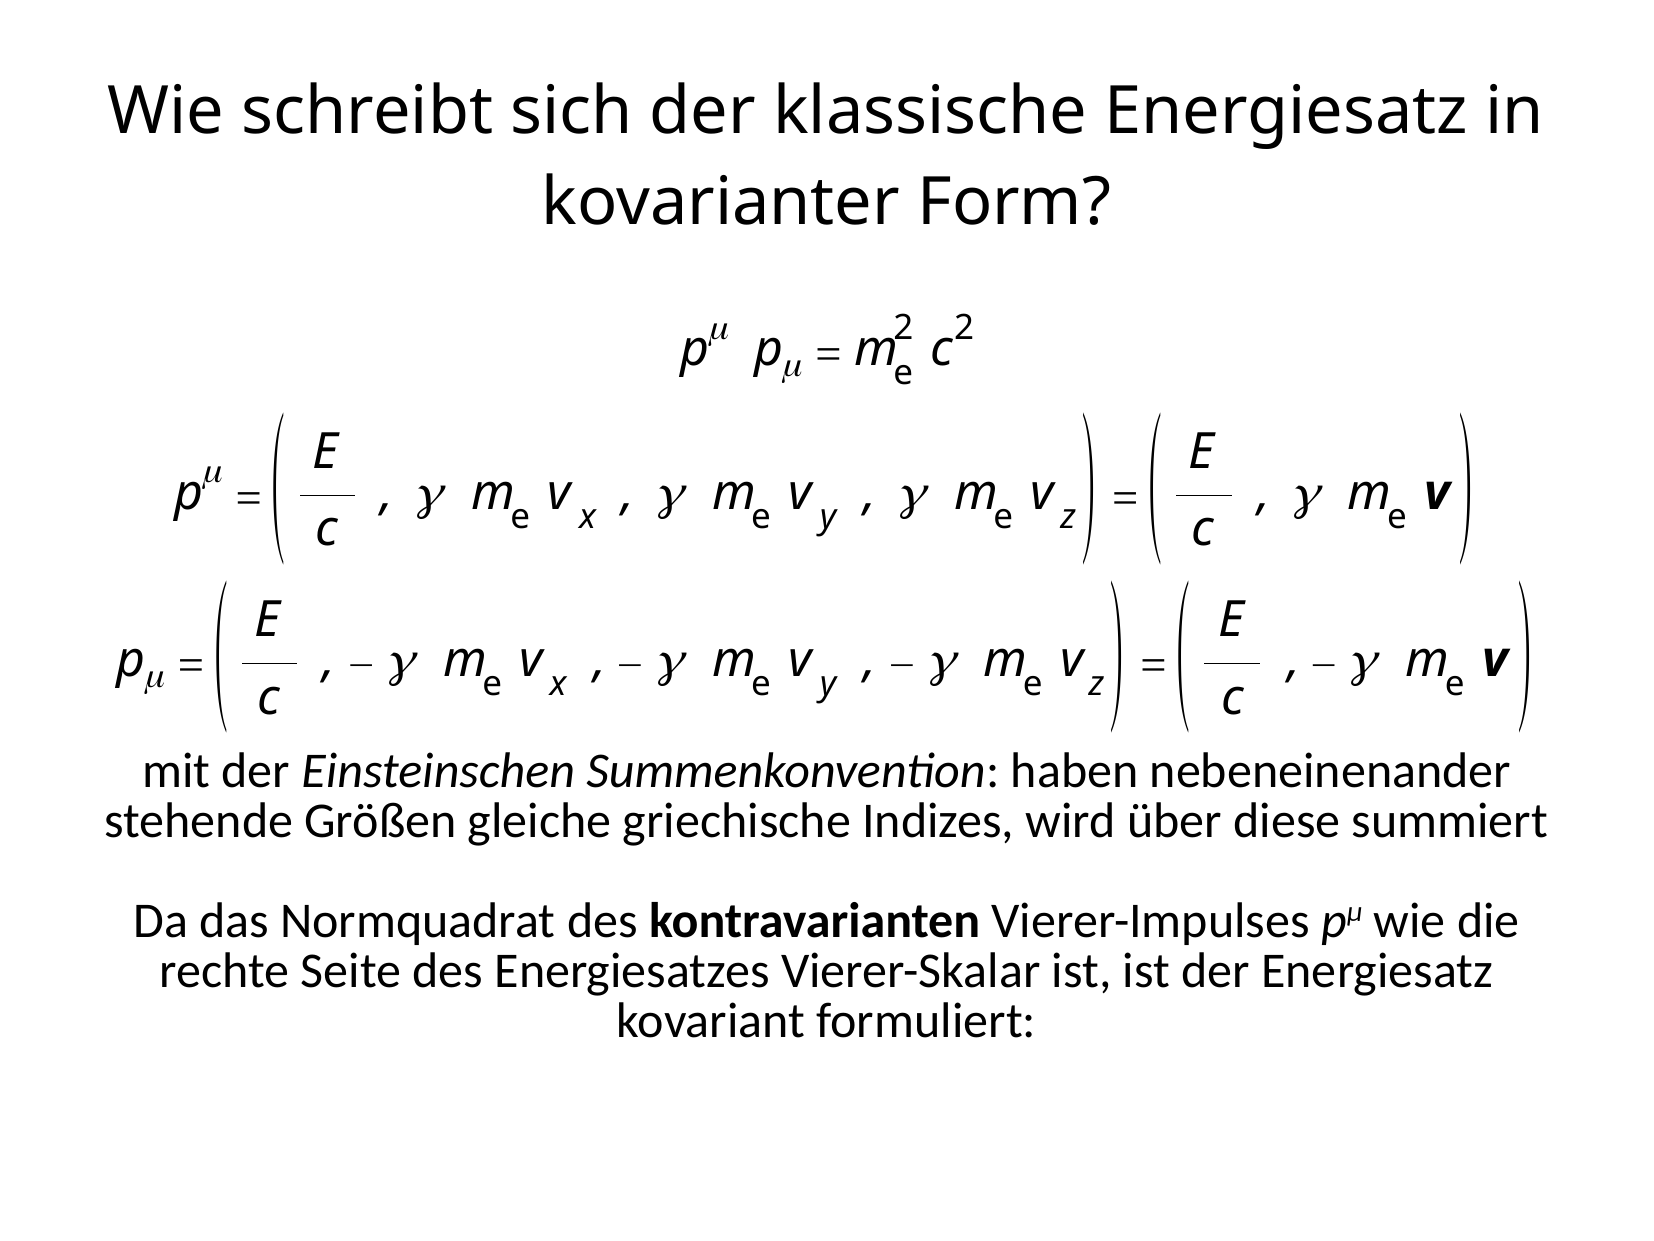

# Wie schreibt sich der klassische Energiesatz in kovarianter Form?
mit der Einsteinschen Summenkonvention: haben nebeneinenander stehende Größen gleiche griechische Indizes, wird über diese summiert
Da das Normquadrat des kontravarianten Vierer-Impulses pμ wie die rechte Seite des Energiesatzes Vierer-Skalar ist, ist der Energiesatz kovariant formuliert: